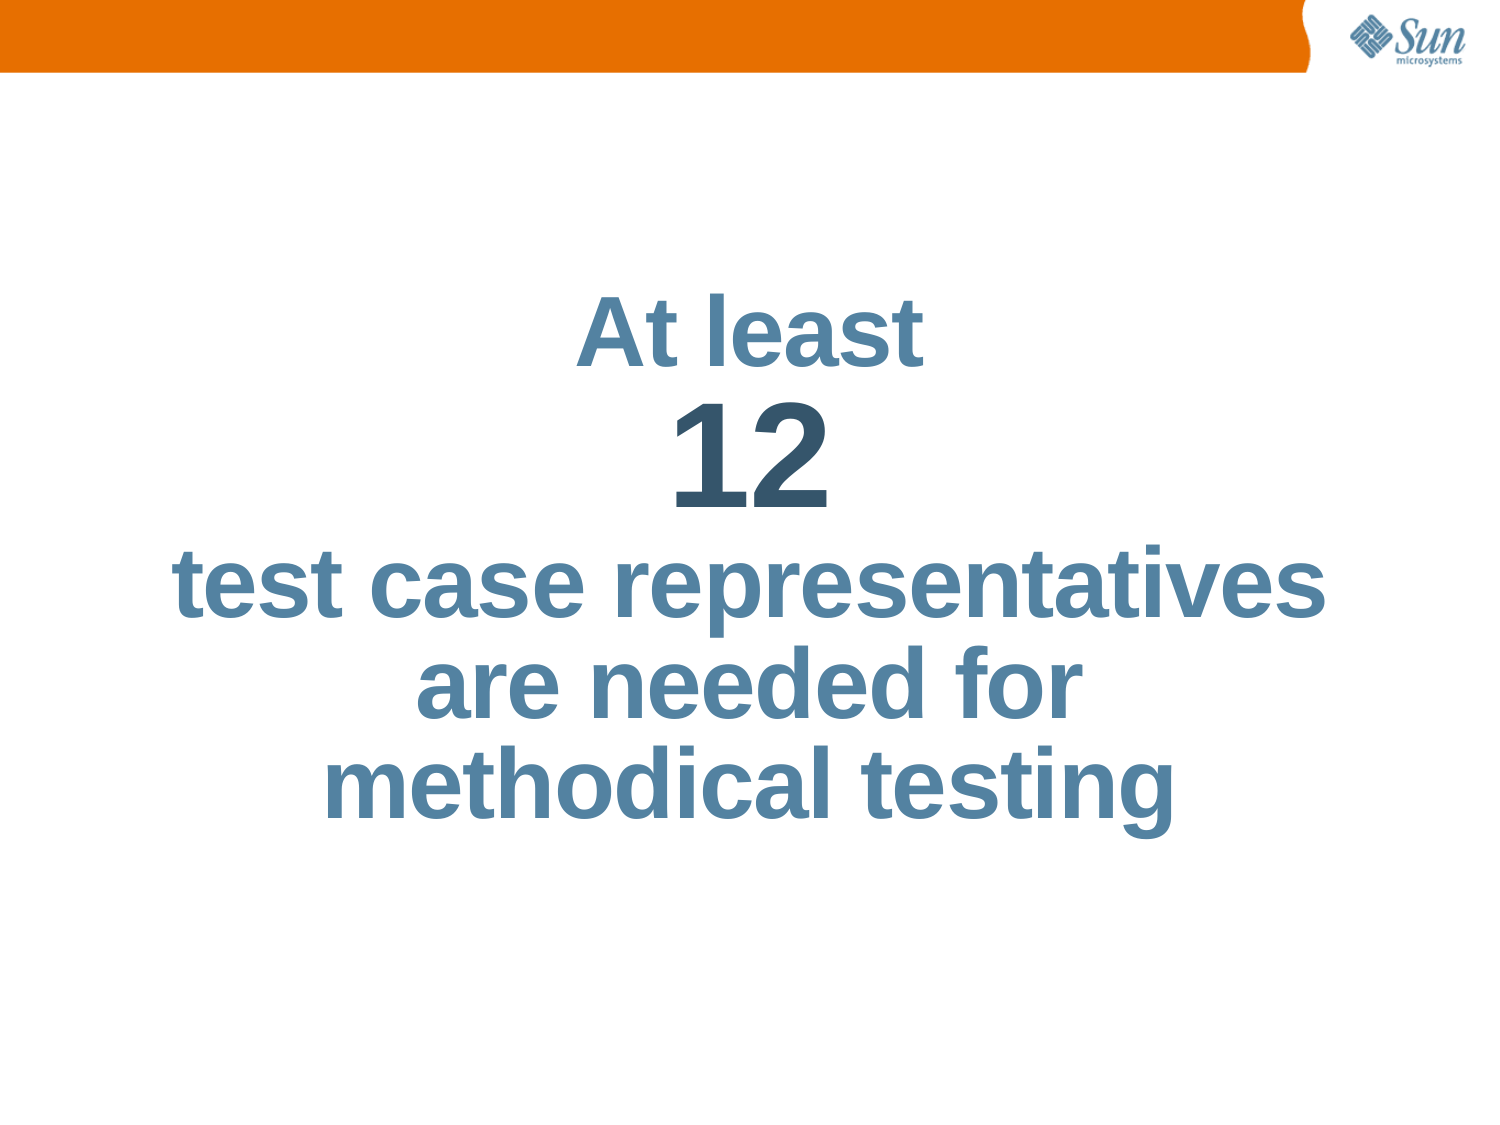

At least
12
test case representatives
are needed for
methodical testing